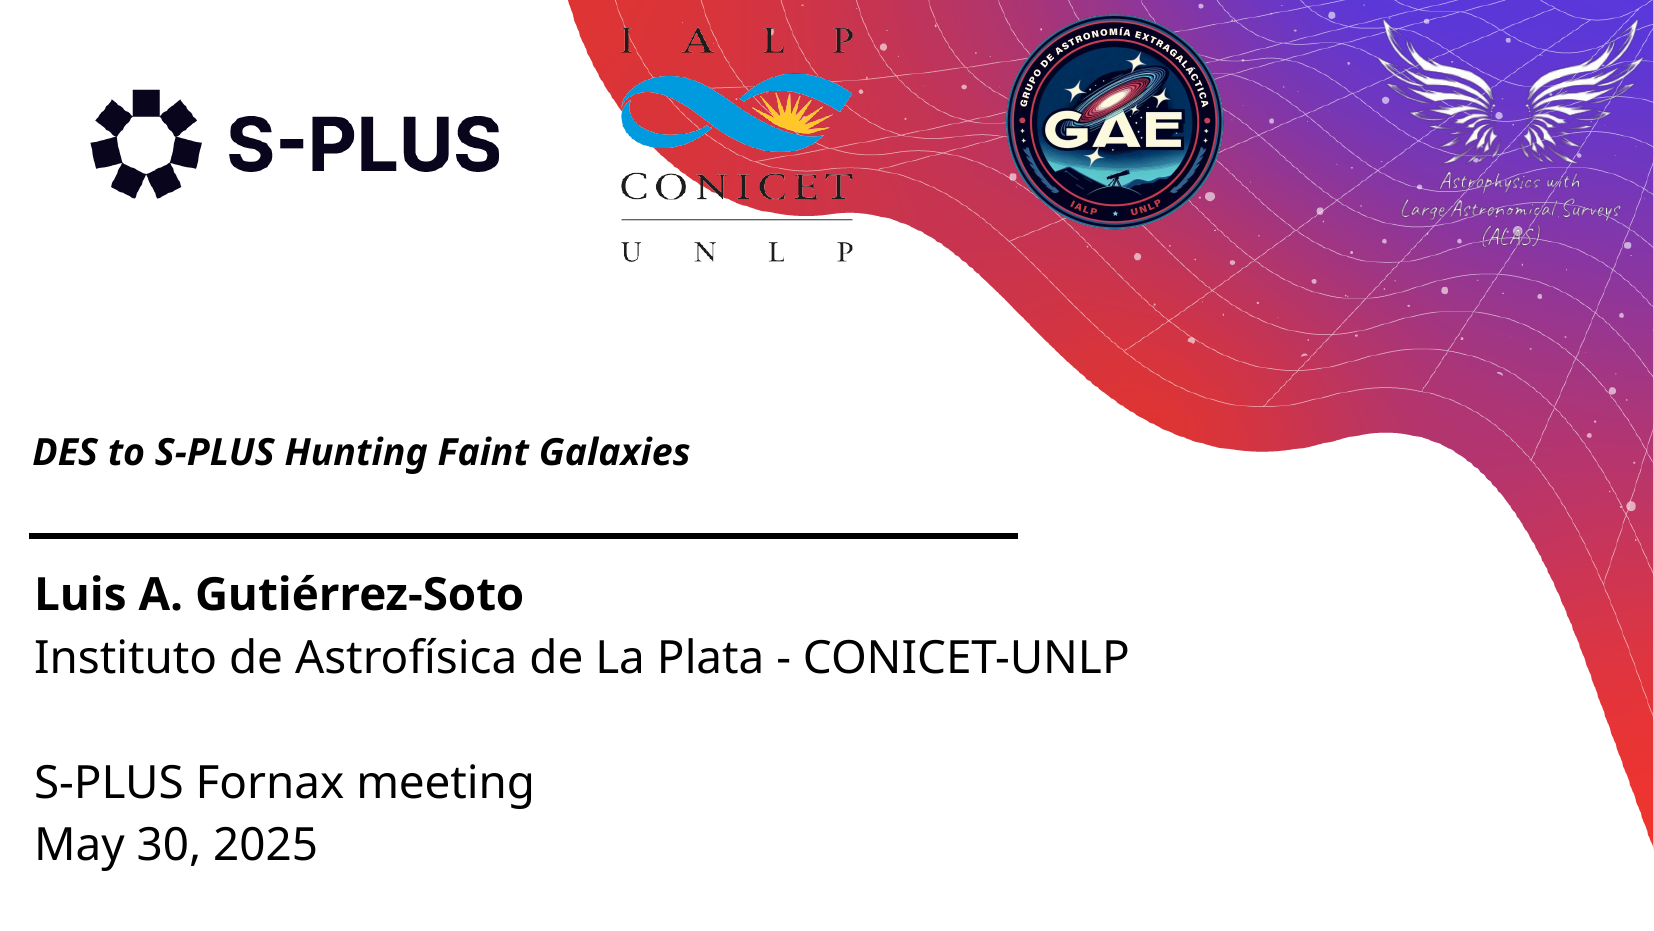

DES to S-PLUS Hunting Faint Galaxies
Luis A. Gutiérrez-Soto
Instituto de Astrofísica de La Plata - CONICET-UNLP
S-PLUS Fornax meeting
May 30, 2025